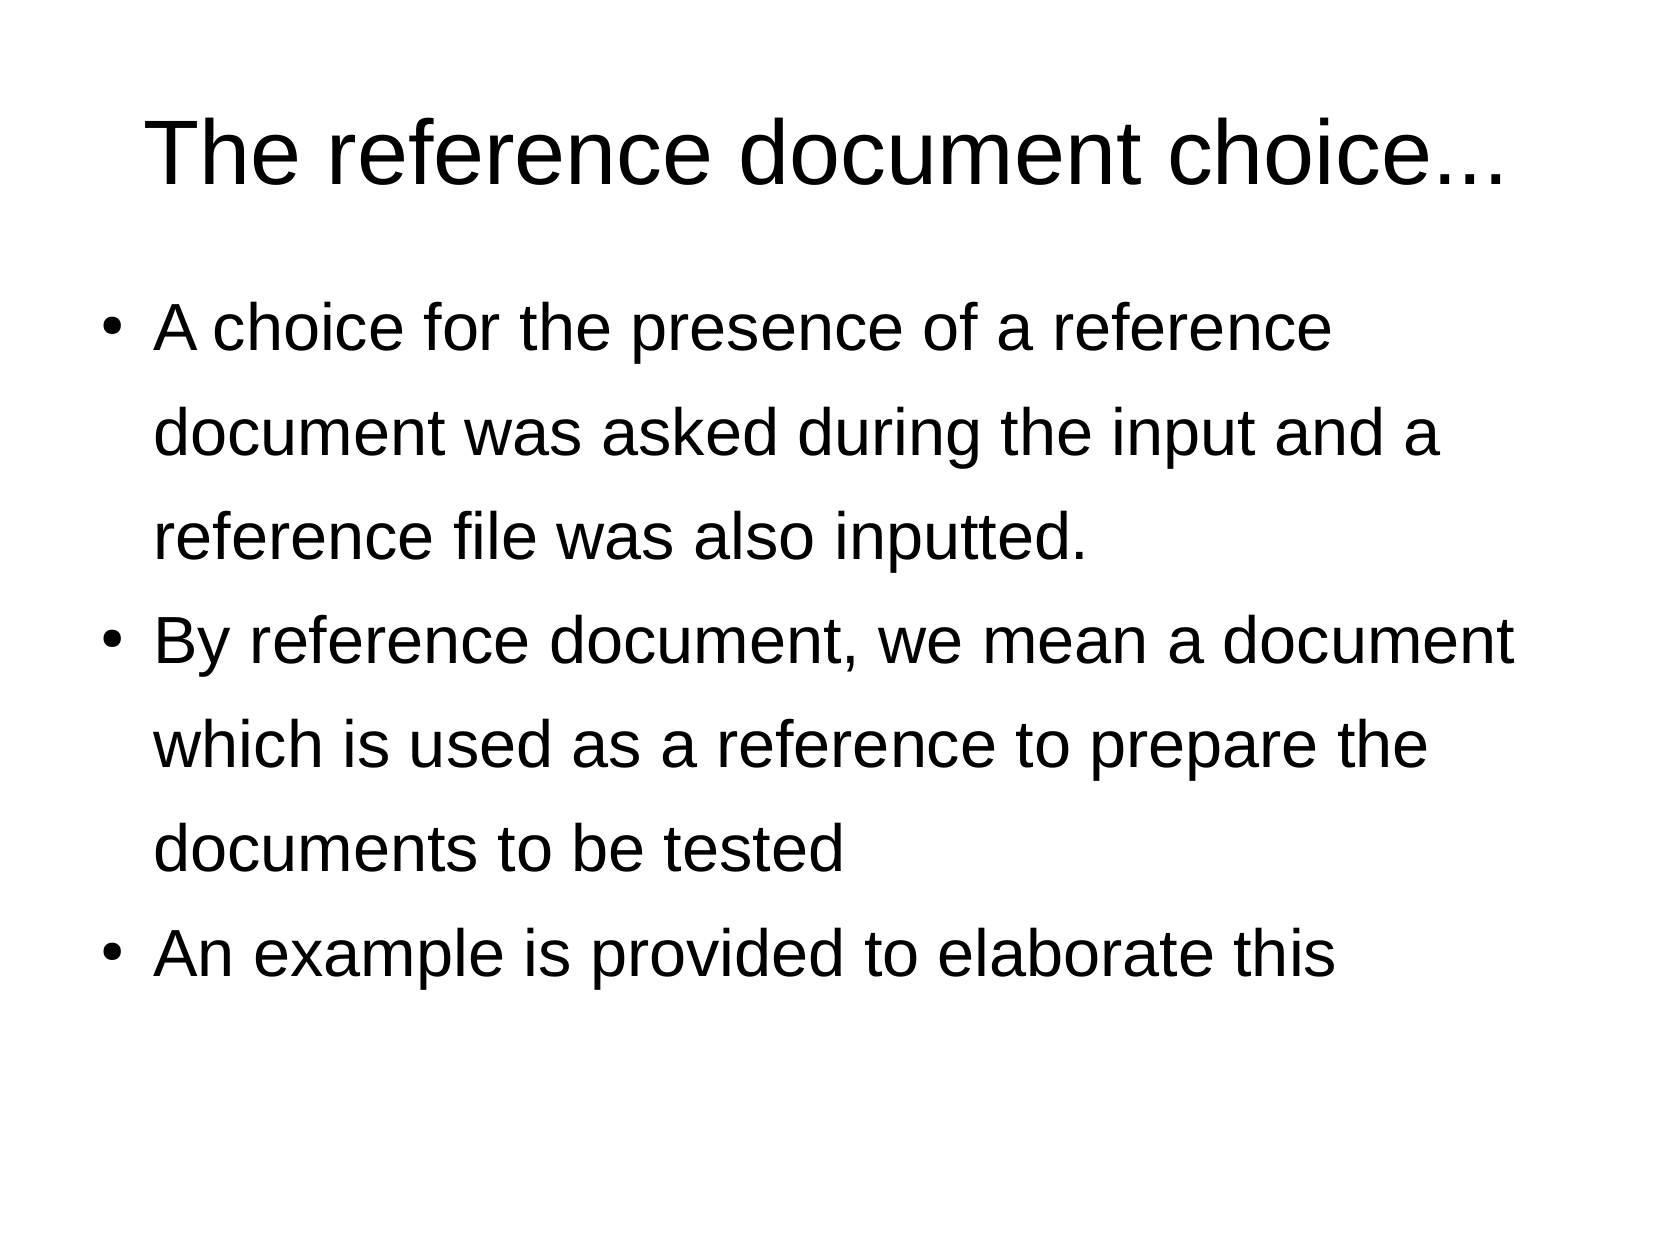

# The reference document choice...
A choice for the presence of a reference
document was asked during the input and a
reference file was also inputted.
By reference document, we mean a document
which is used as a reference to prepare the
documents to be tested
An example is provided to elaborate this